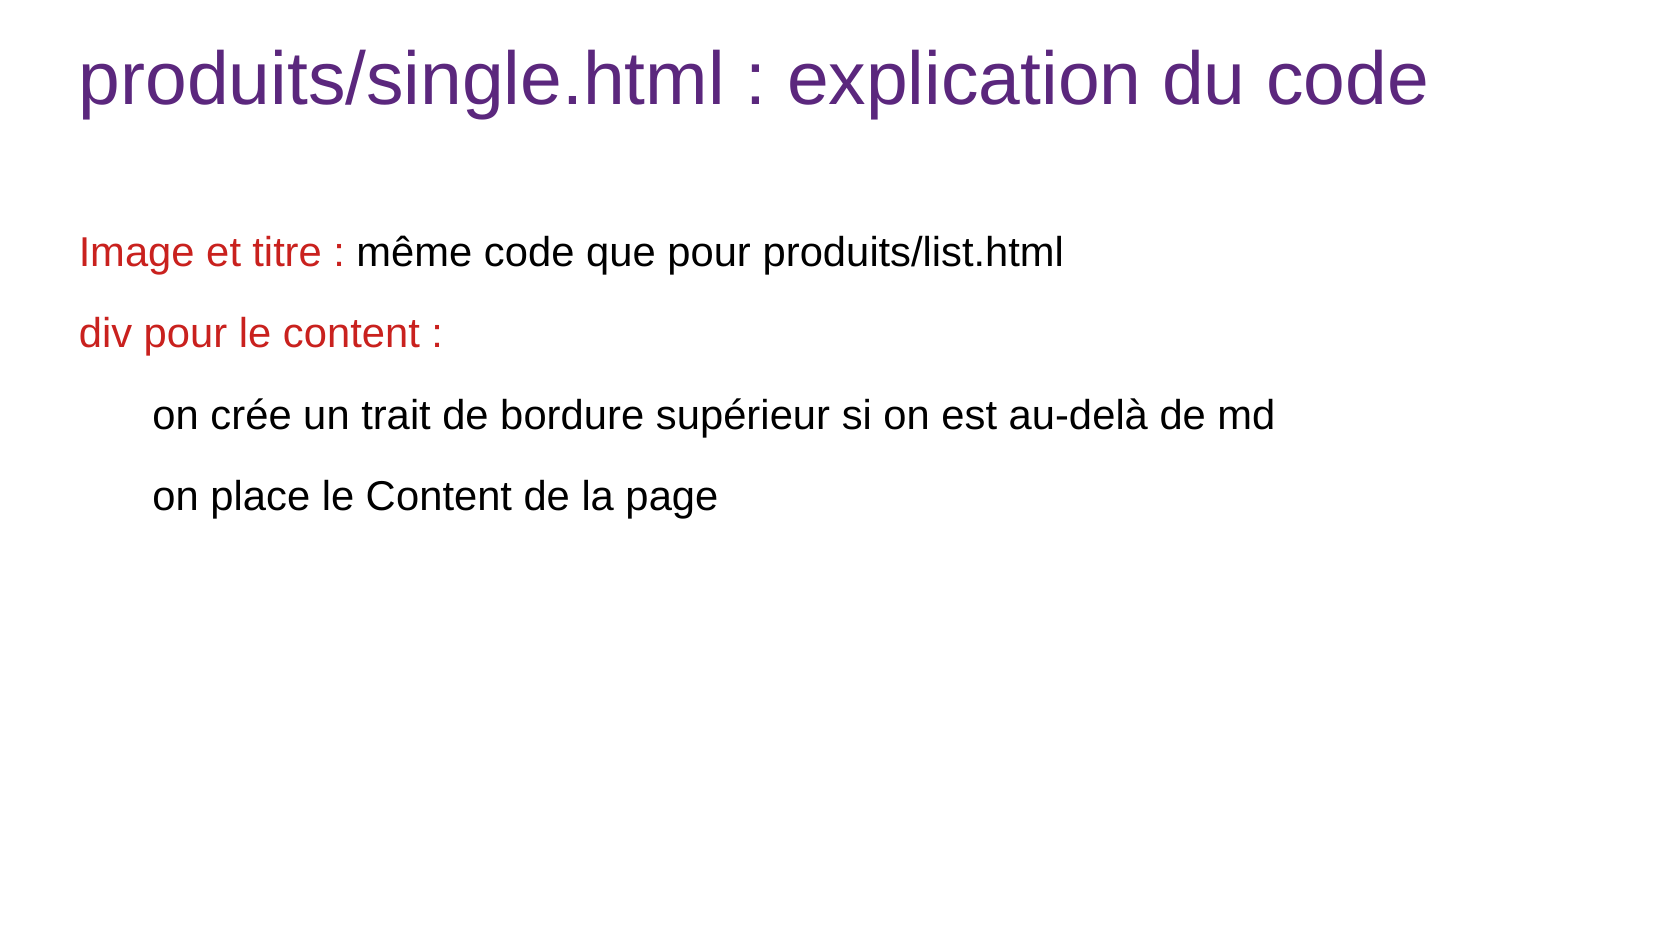

# produits/single.html : explication du code
Image et titre : même code que pour produits/list.html
div pour le content :
	on crée un trait de bordure supérieur si on est au-delà de md
	on place le Content de la page